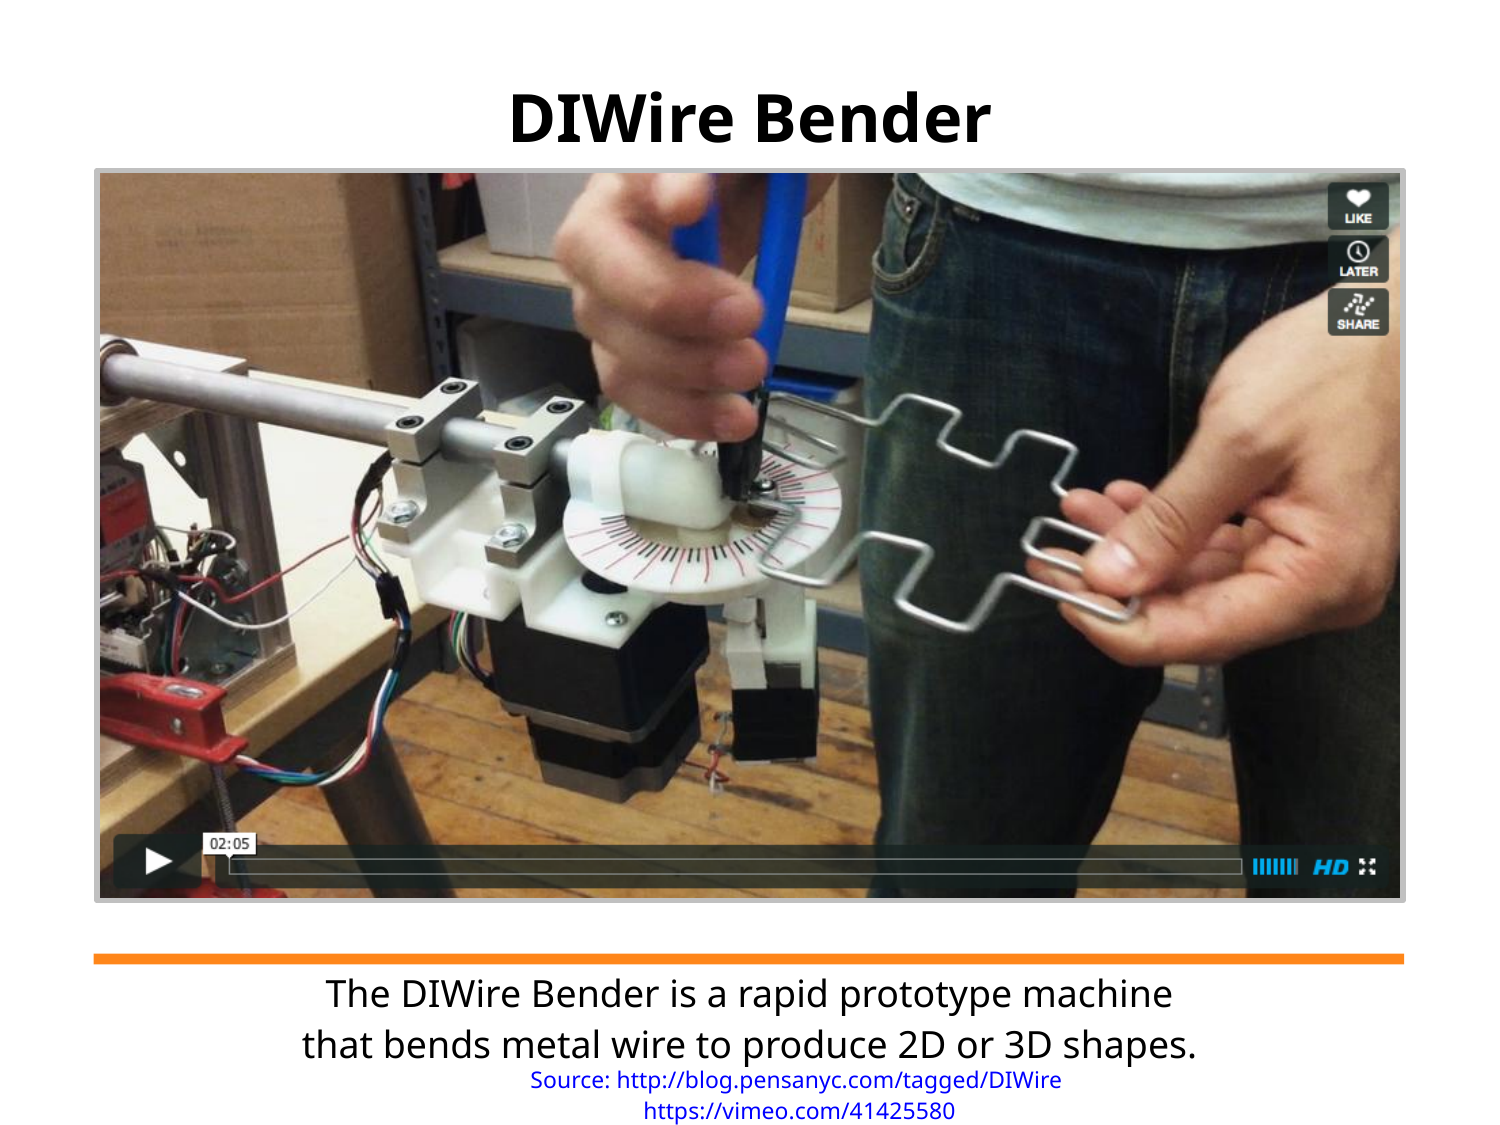

# DIWire Bender
The DIWire Bender is a rapid prototype machine that bends metal wire to produce 2D or 3D shapes.
Source: http://blog.pensanyc.com/tagged/DIWire
 https://vimeo.com/41425580